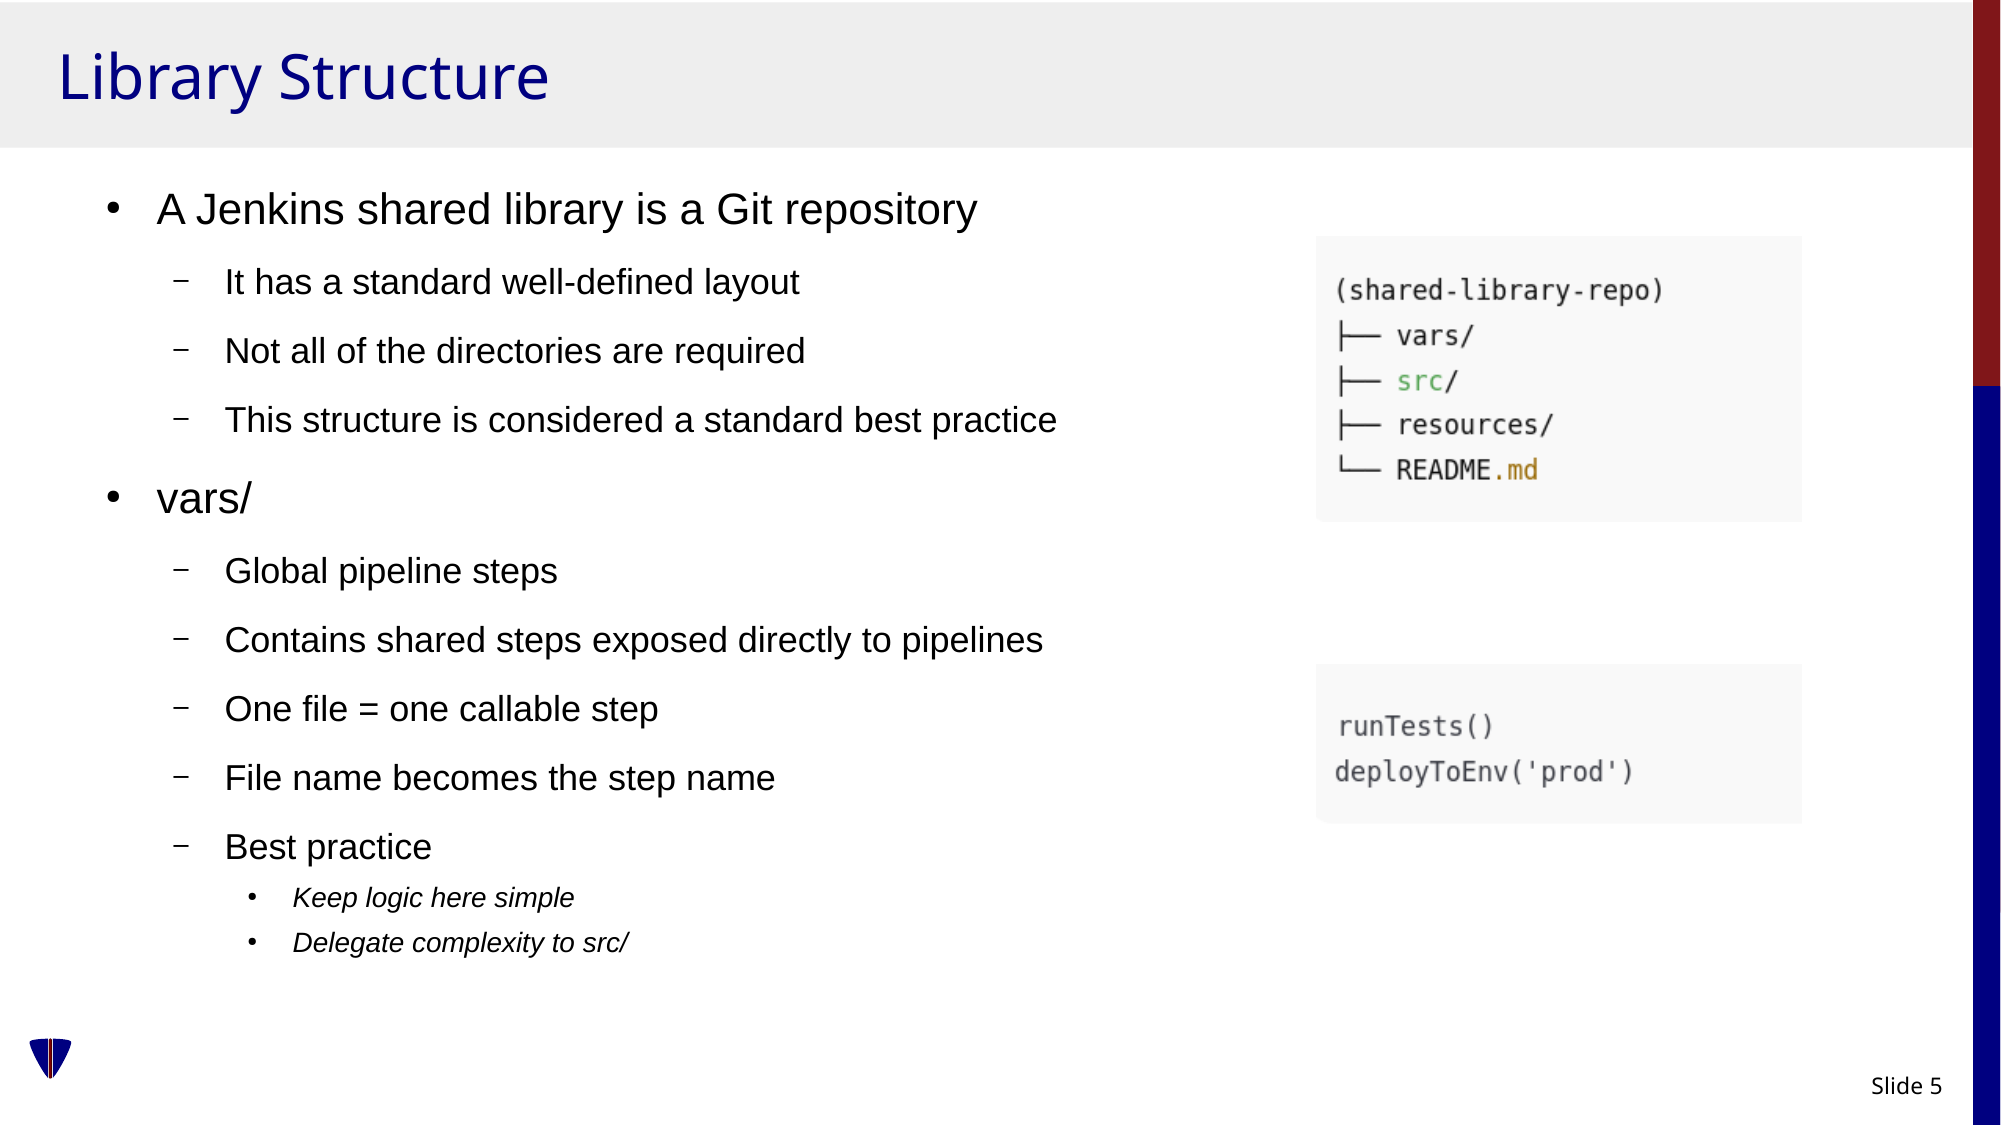

# Library Structure
A Jenkins shared library is a Git repository
It has a standard well-defined layout
Not all of the directories are required
This structure is considered a standard best practice
vars/
Global pipeline steps
Contains shared steps exposed directly to pipelines
One file = one callable step
File name becomes the step name
Best practice
Keep logic here simple
Delegate complexity to src/